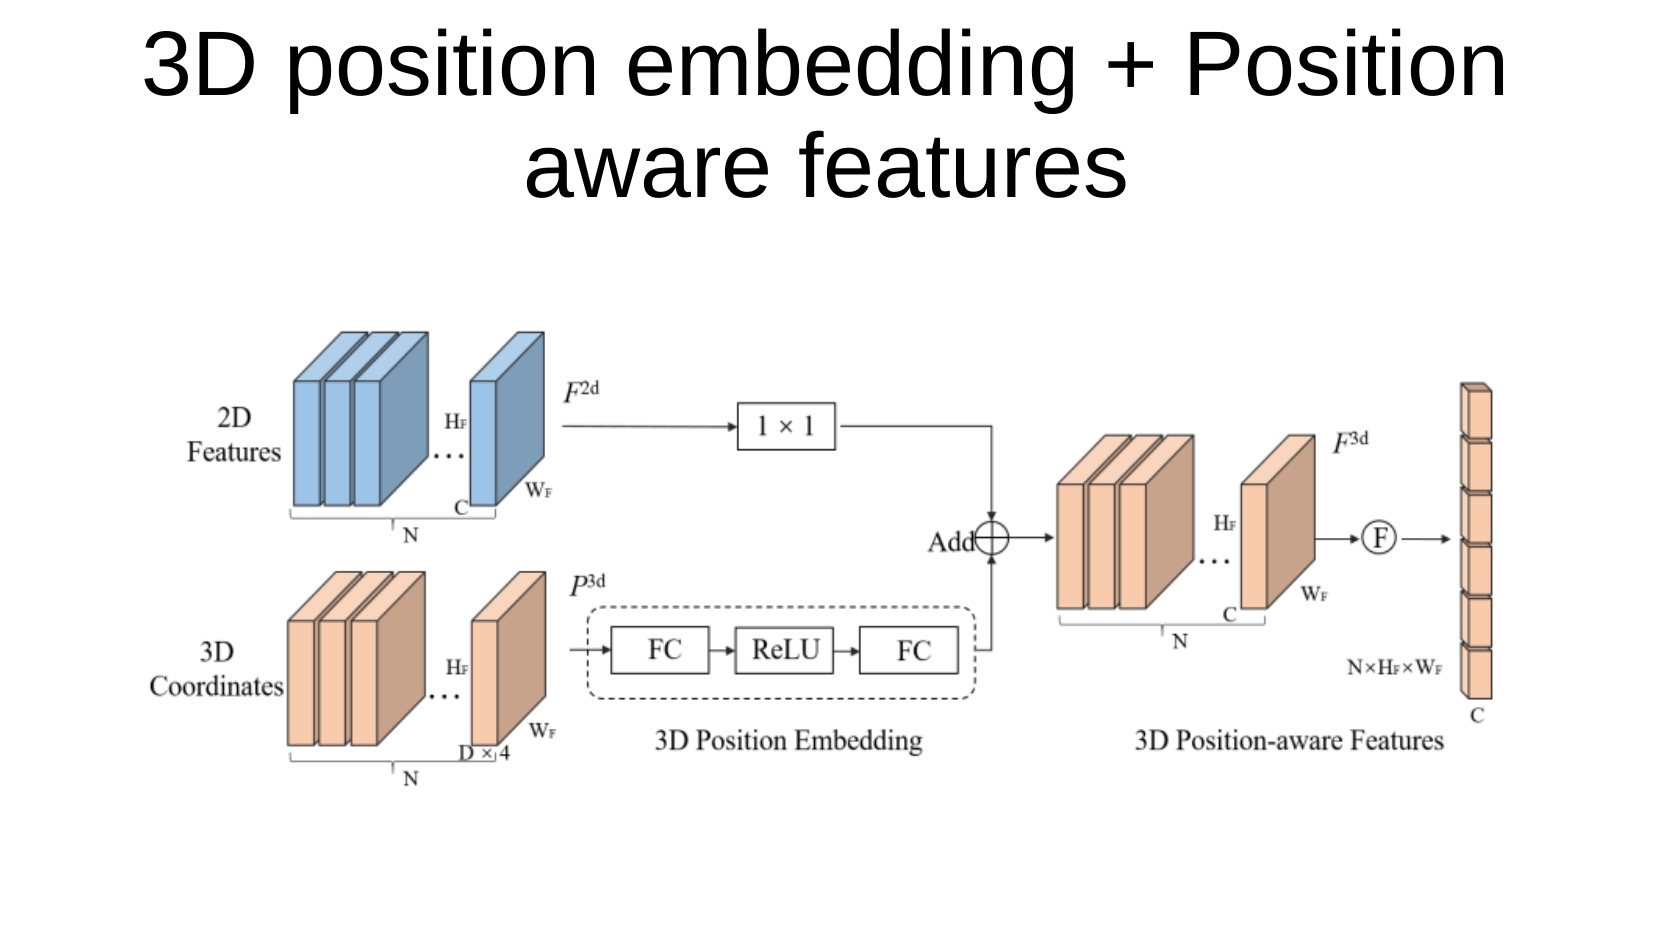

# 3D position embedding + Position aware features